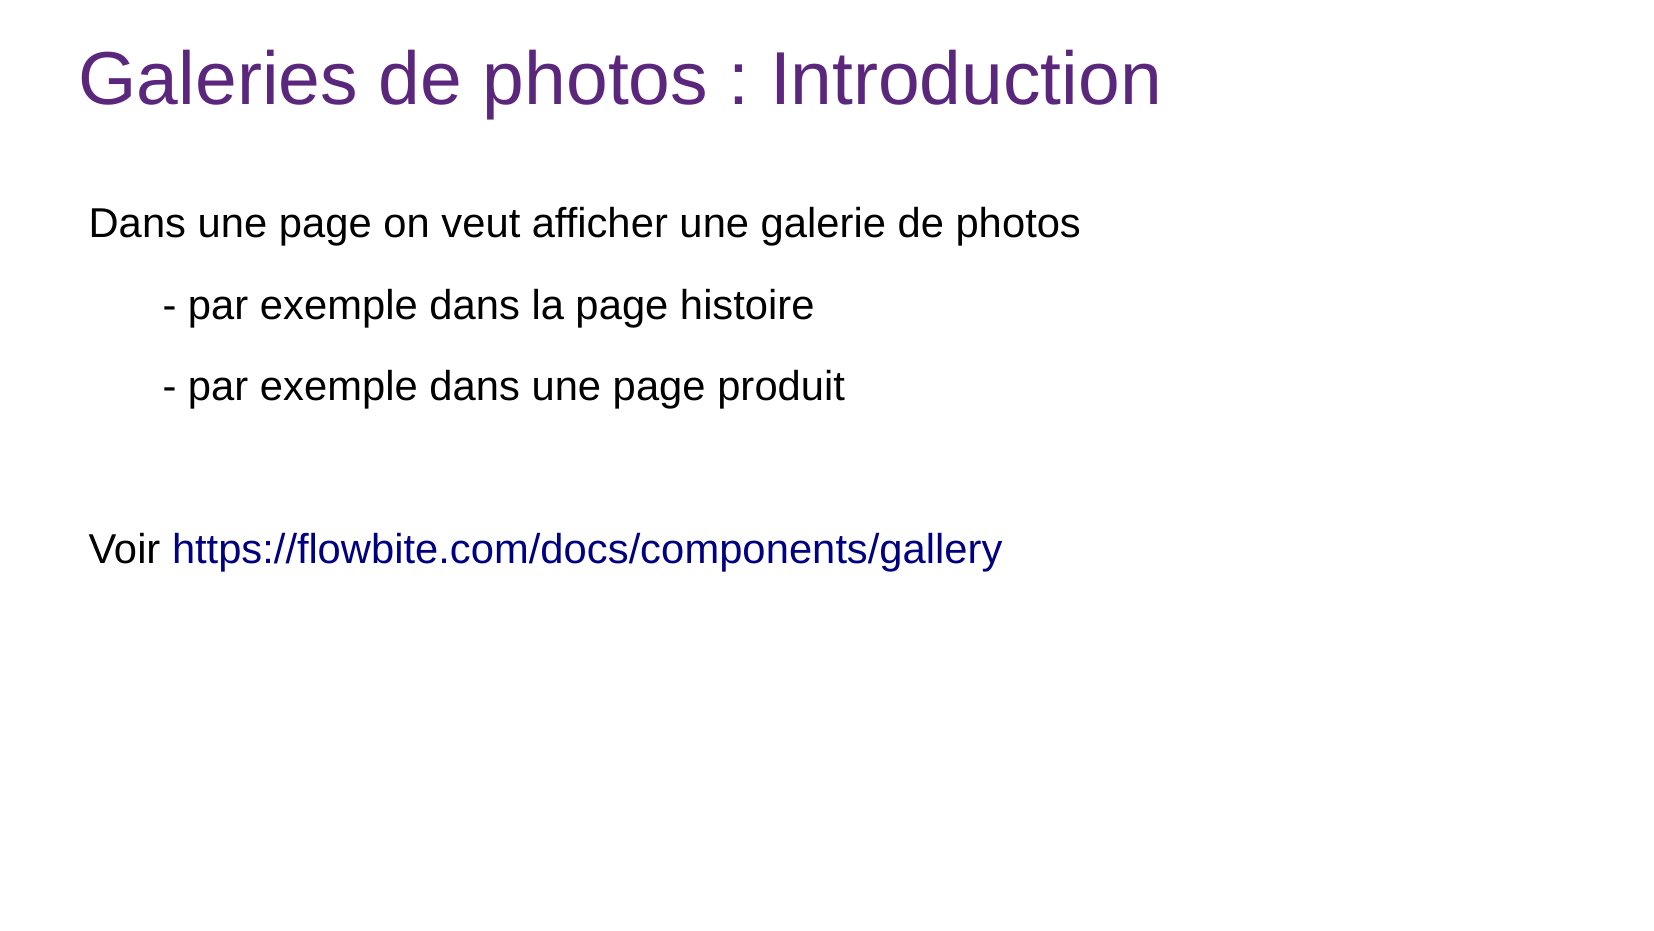

# Galeries de photos : Introduction
Dans une page on veut afficher une galerie de photos
	- par exemple dans la page histoire
	- par exemple dans une page produit
Voir https://flowbite.com/docs/components/gallery